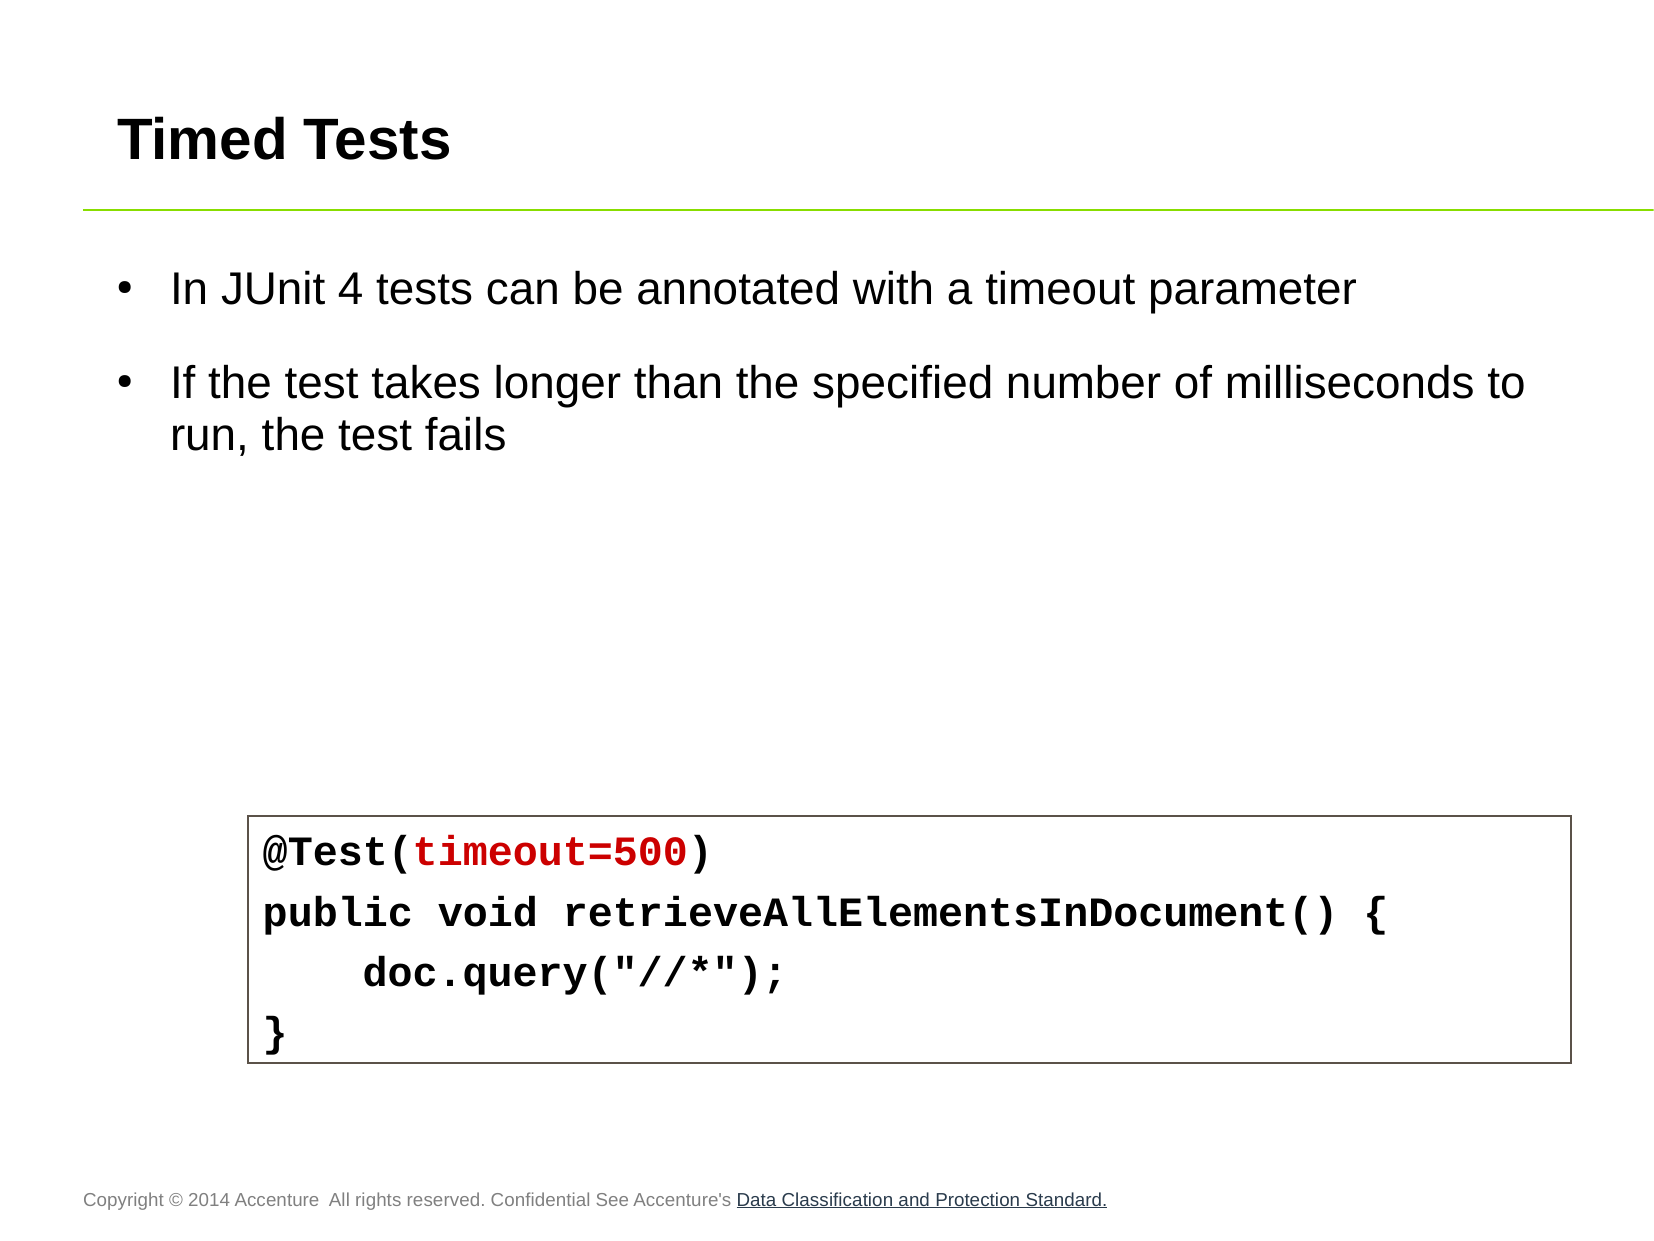

# Timed Tests
In JUnit 4 tests can be annotated with a timeout parameter
If the test takes longer than the specified number of milliseconds to run, the test fails
@Test(timeout=500)
public void retrieveAllElementsInDocument() {
 doc.query("//*");
}